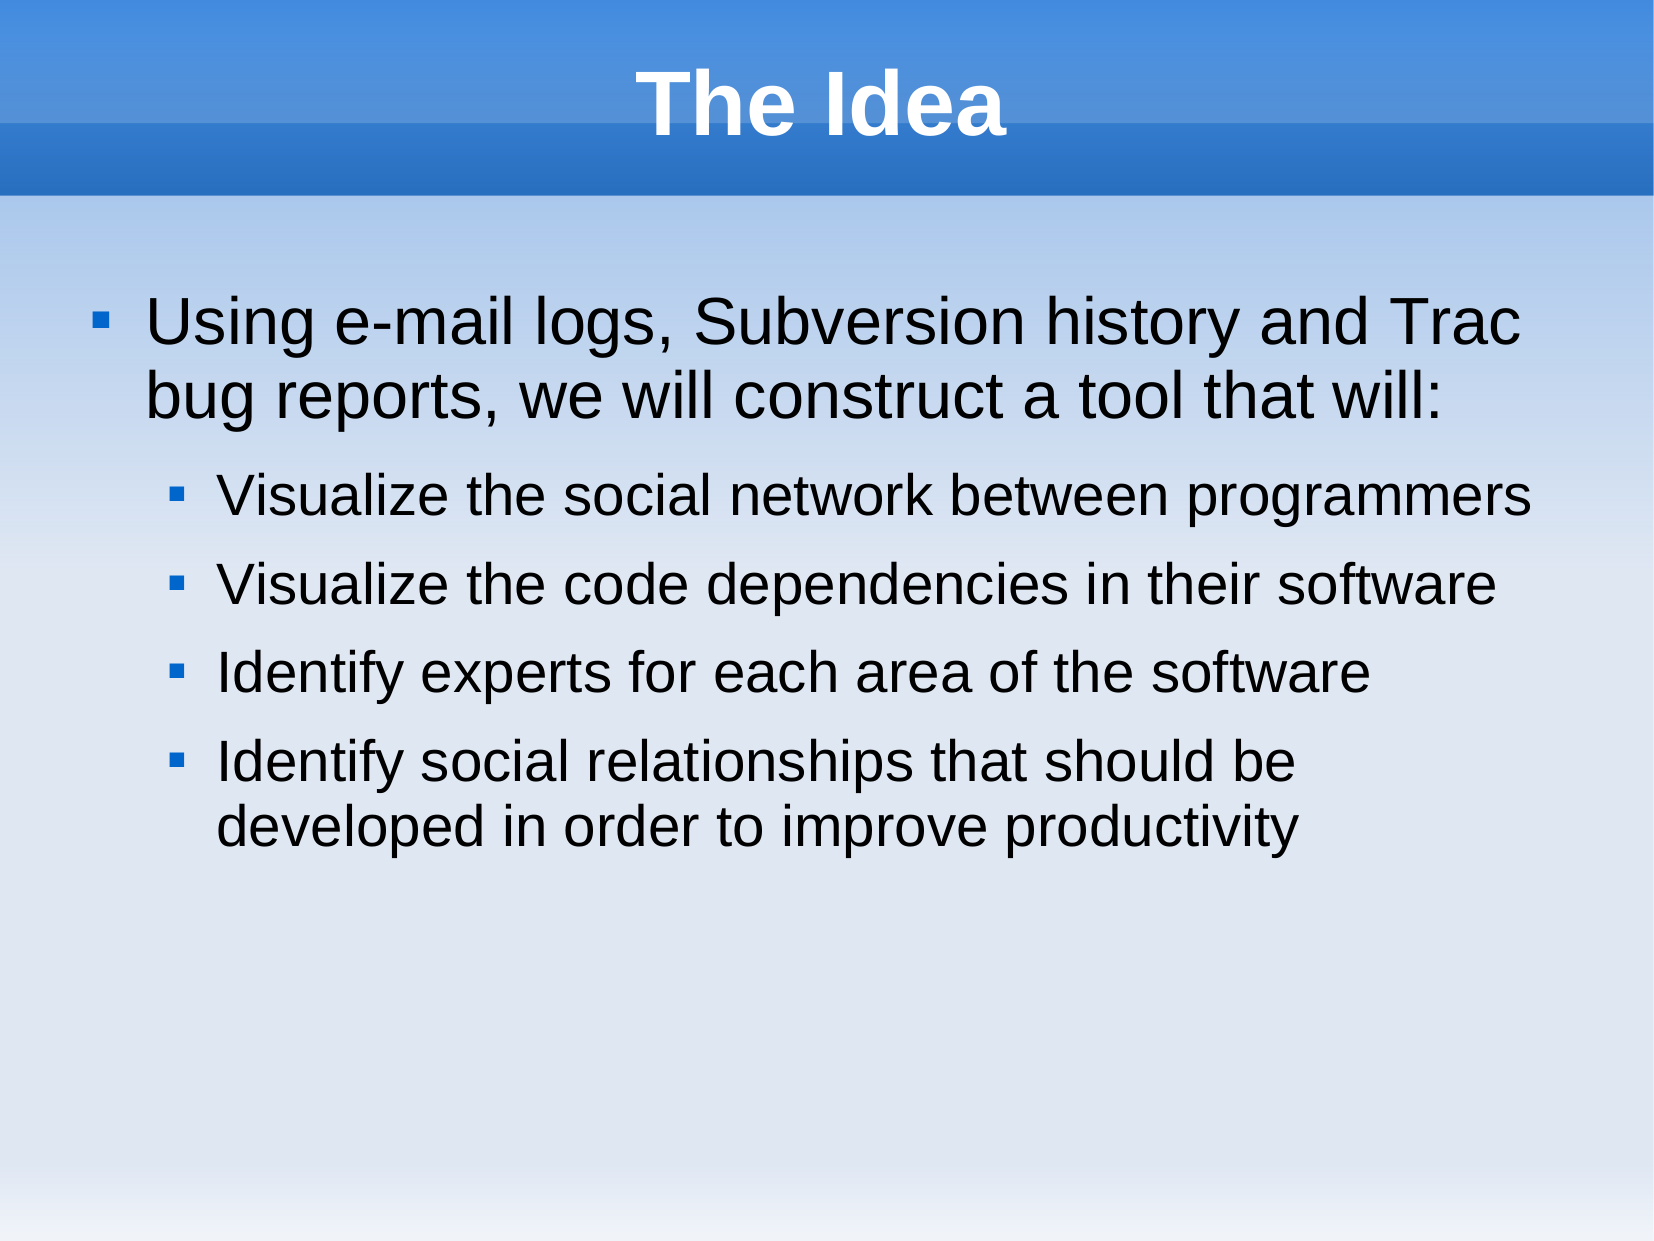

# The Idea
Using e-mail logs, Subversion history and Trac bug reports, we will construct a tool that will:
Visualize the social network between programmers
Visualize the code dependencies in their software
Identify experts for each area of the software
Identify social relationships that should be developed in order to improve productivity